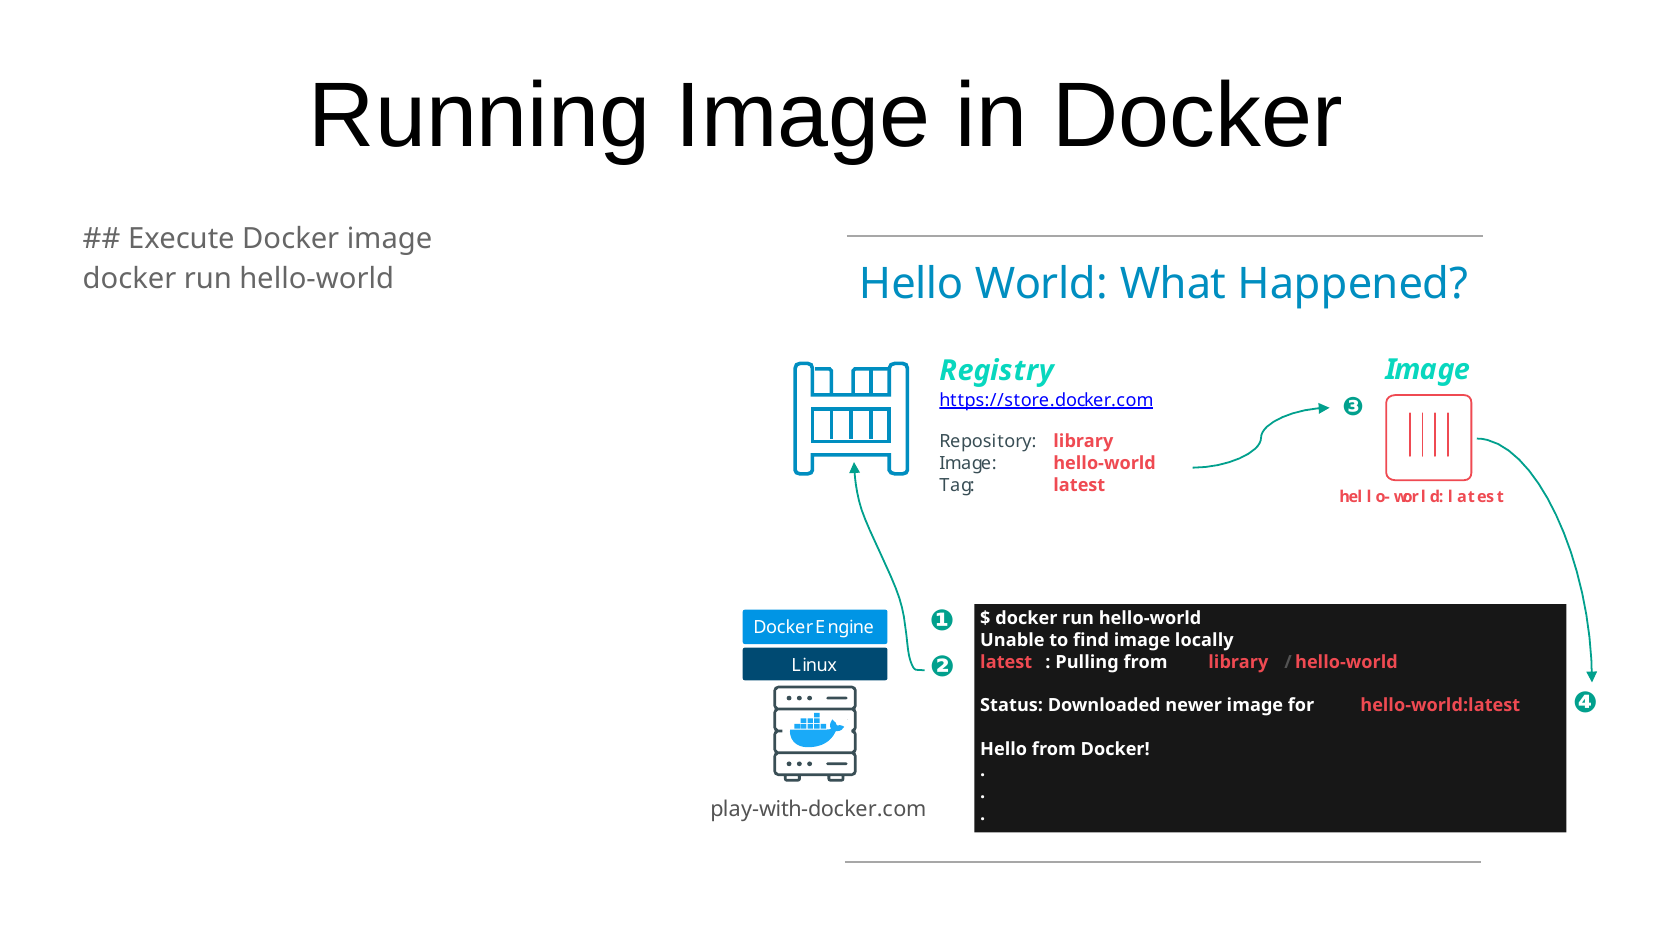

# Running Image in Docker
## Execute Docker image
docker run hello-world